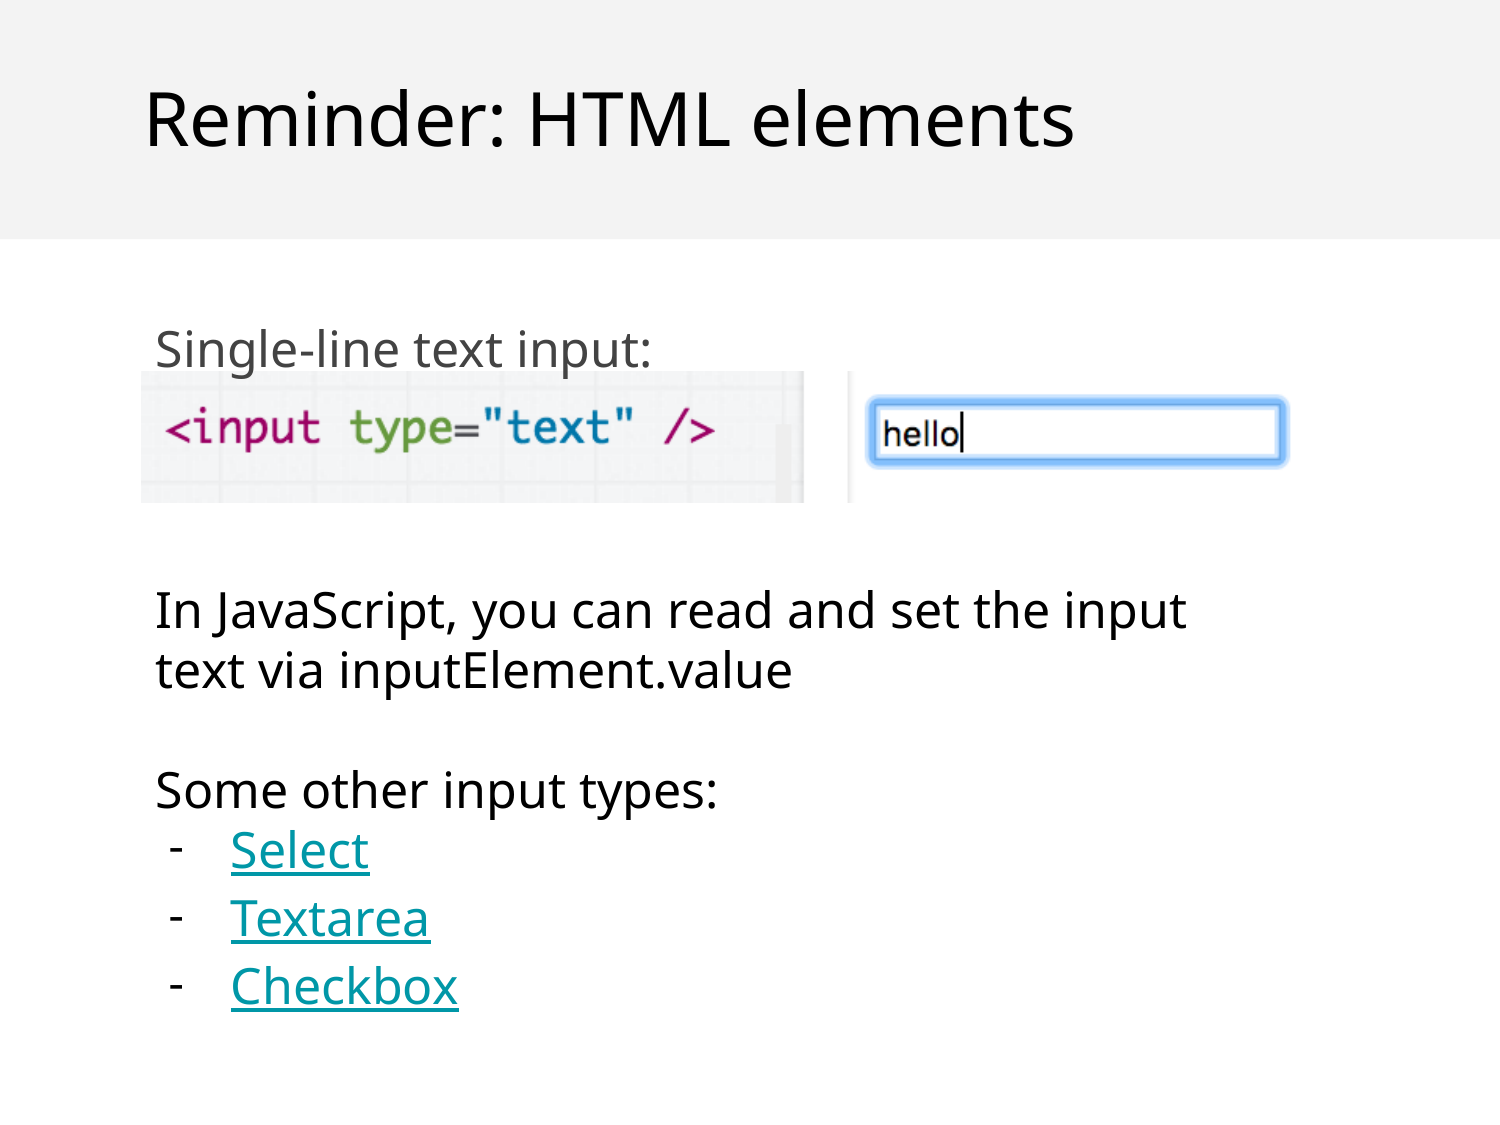

# Reminder: HTML elements
Single-line text input:
In JavaScript, you can read and set the input text via inputElement.value
Some other input types:
Select
Textarea
Checkbox